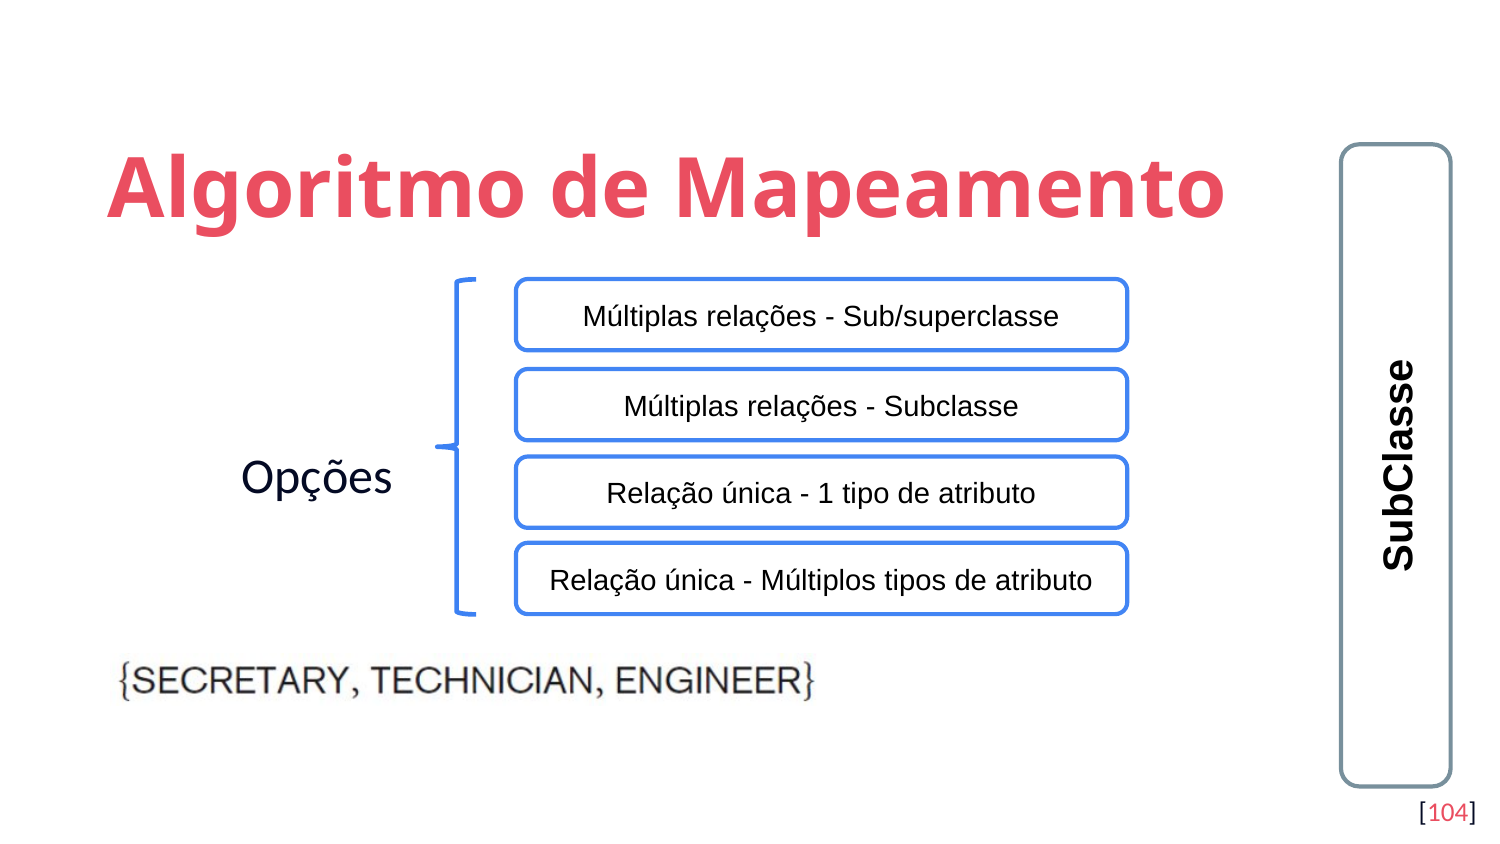

Algoritmo de Mapeamento
Opções
Múltiplas relações - Sub/superclasse
Múltiplas relações - Subclasse
SubClasse
Relação única - 1 tipo de atributo
Relação única - Múltiplos tipos de atributo